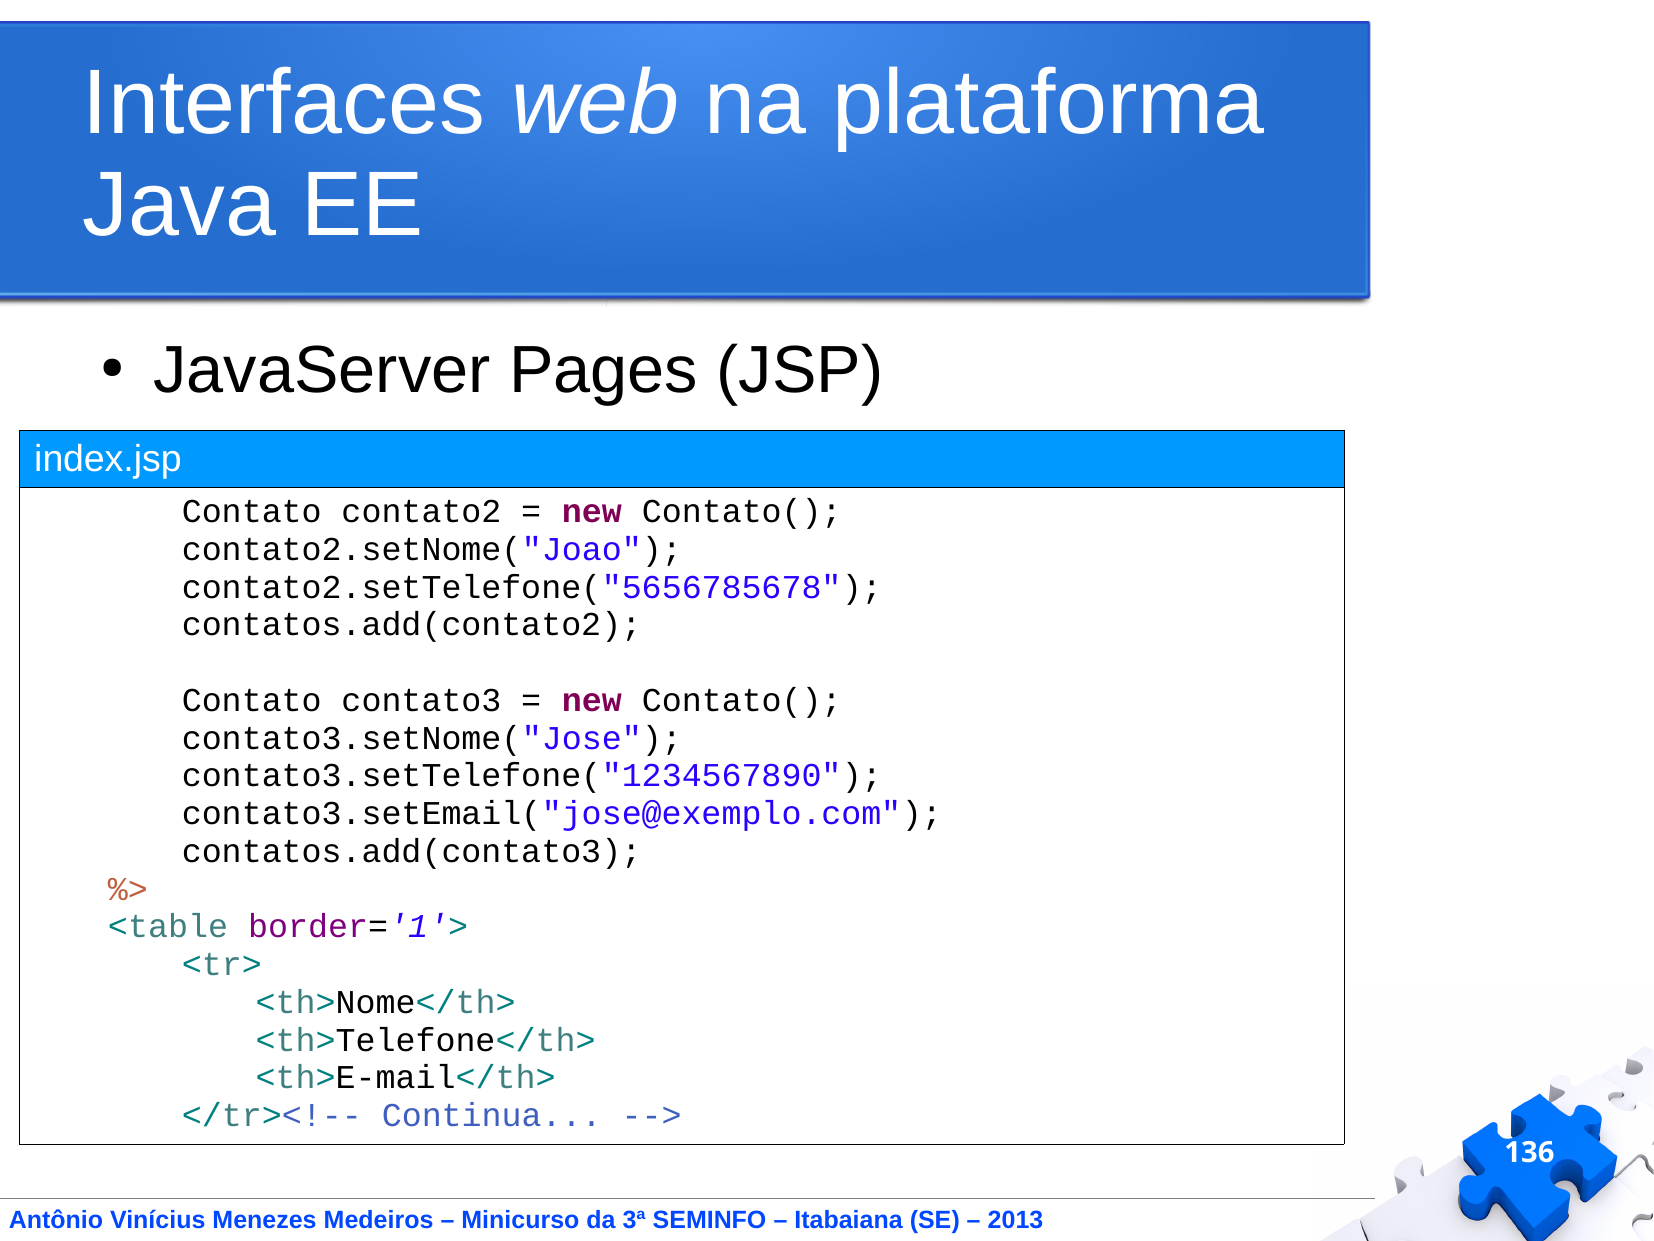

# Interfaces web na plataforma Java EE
JavaServer Pages (JSP)
| index.jsp |
| --- |
| Contato contato2 = new Contato(); contato2.setNome("Joao"); contato2.setTelefone("5656785678"); contatos.add(contato2); Contato contato3 = new Contato(); contato3.setNome("Jose"); contato3.setTelefone("1234567890"); contato3.setEmail("jose@exemplo.com"); contatos.add(contato3); %> <table border='1'> <tr> <th>Nome</th> <th>Telefone</th> <th>E-mail</th> </tr><!-- Continua... --> |
136